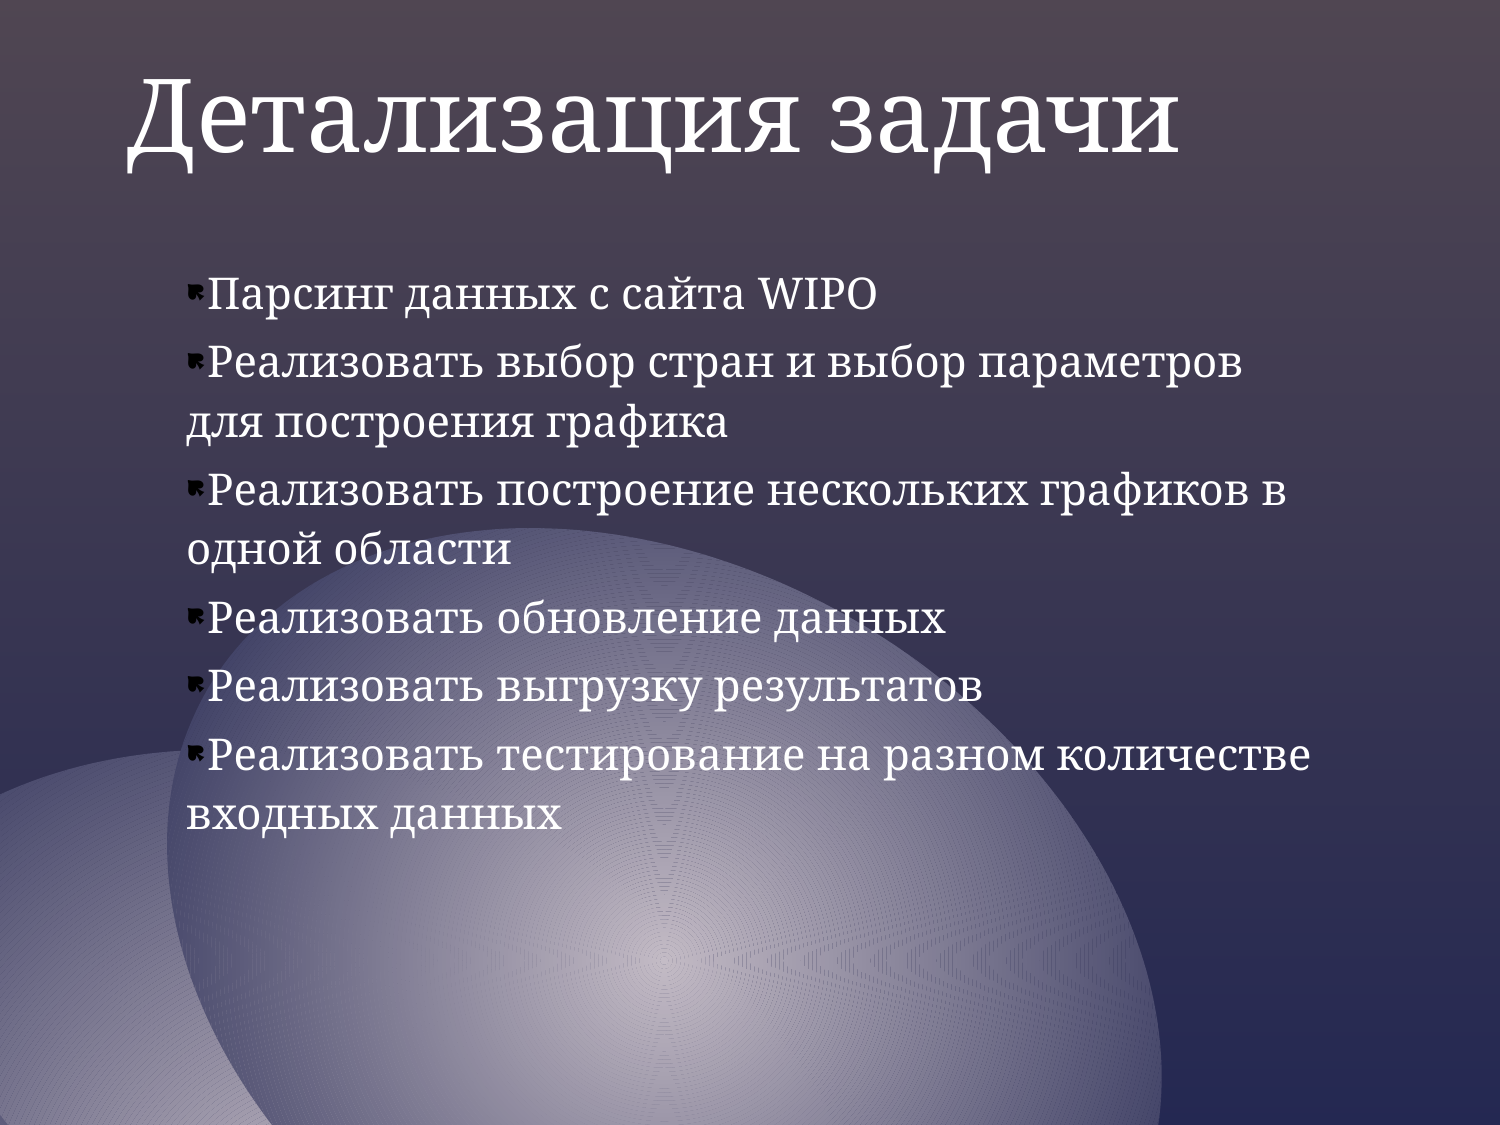

Детализация задачи
# Парсинг данных с сайта WIPO
Реализовать выбор стран и выбор параметров для построения графика
Реализовать построение нескольких графиков в одной области
Реализовать обновление данных
Реализовать выгрузку результатов
Реализовать тестирование на разном количестве входных данных